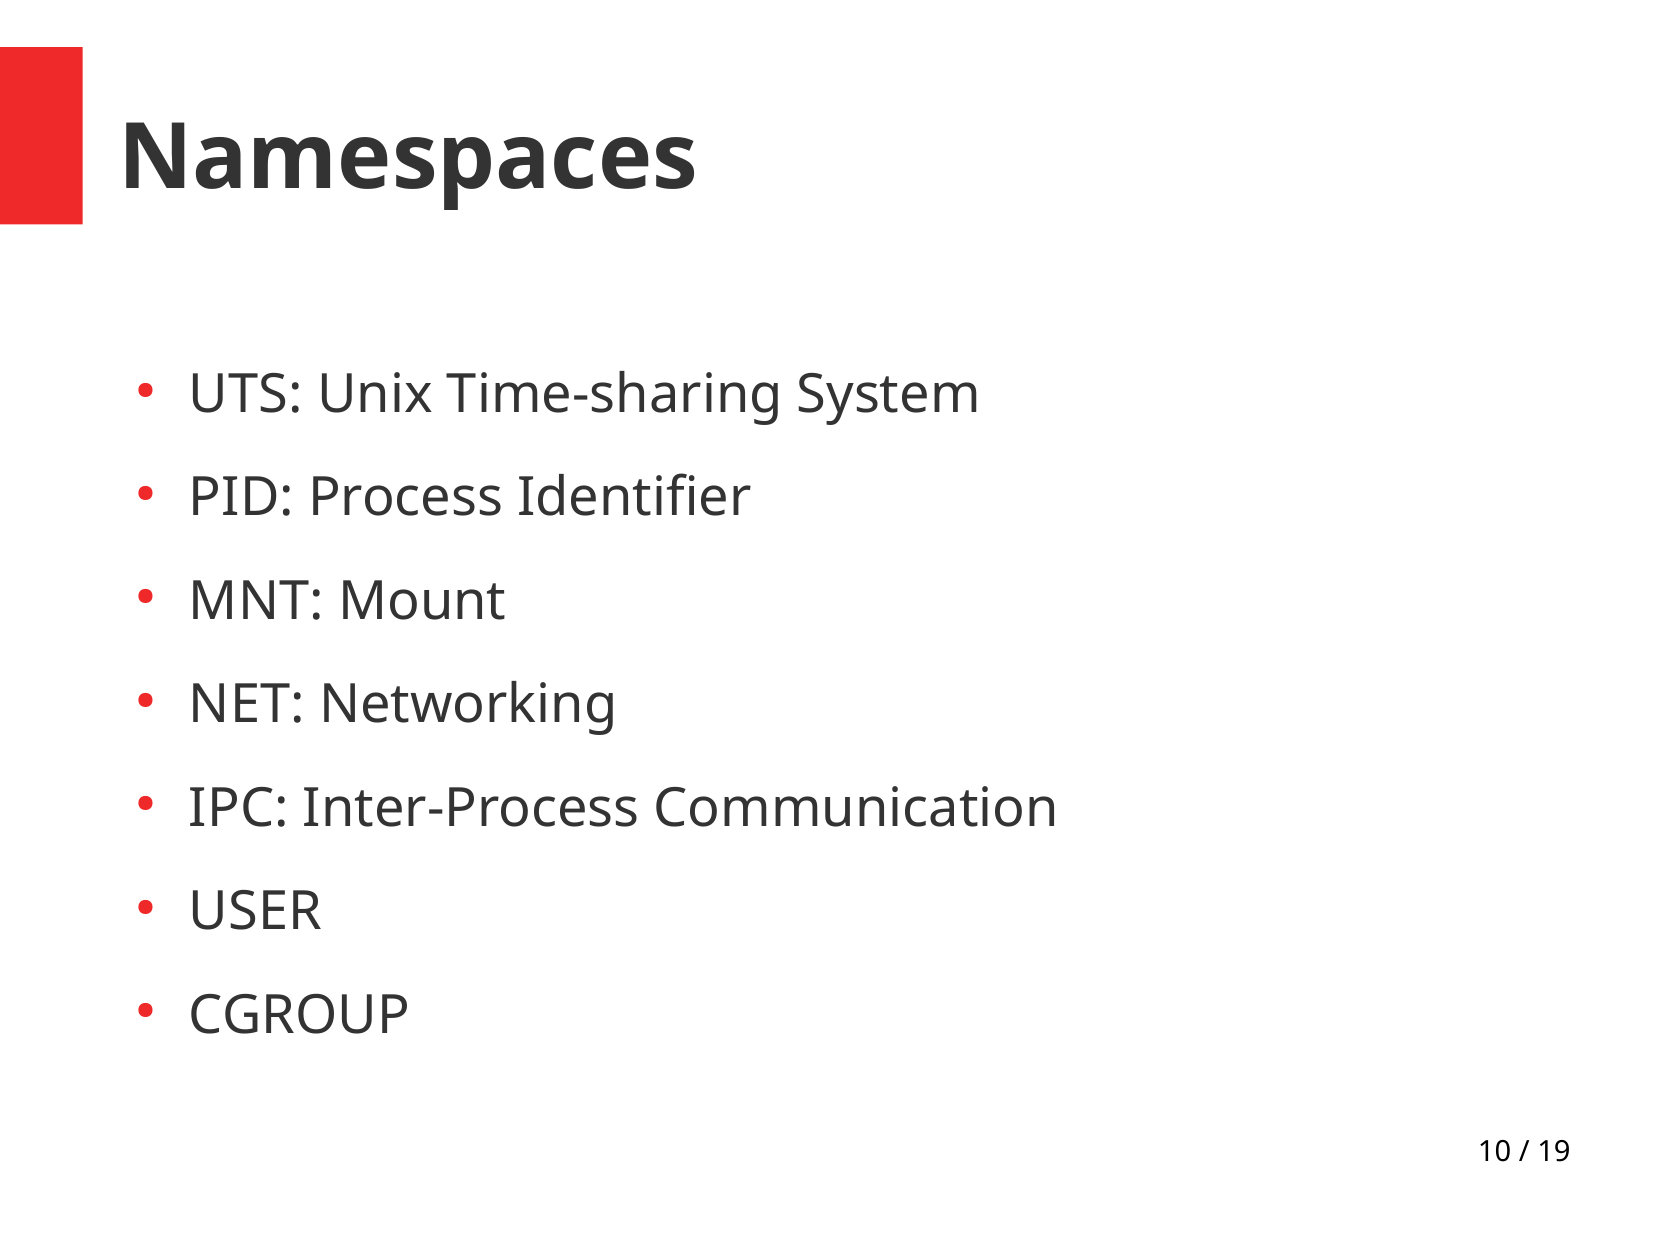

# Namespaces
UTS: Unix Time-sharing System
PID: Process Identifier
MNT: Mount
NET: Networking
IPC: Inter-Process Communication
USER
CGROUP
10